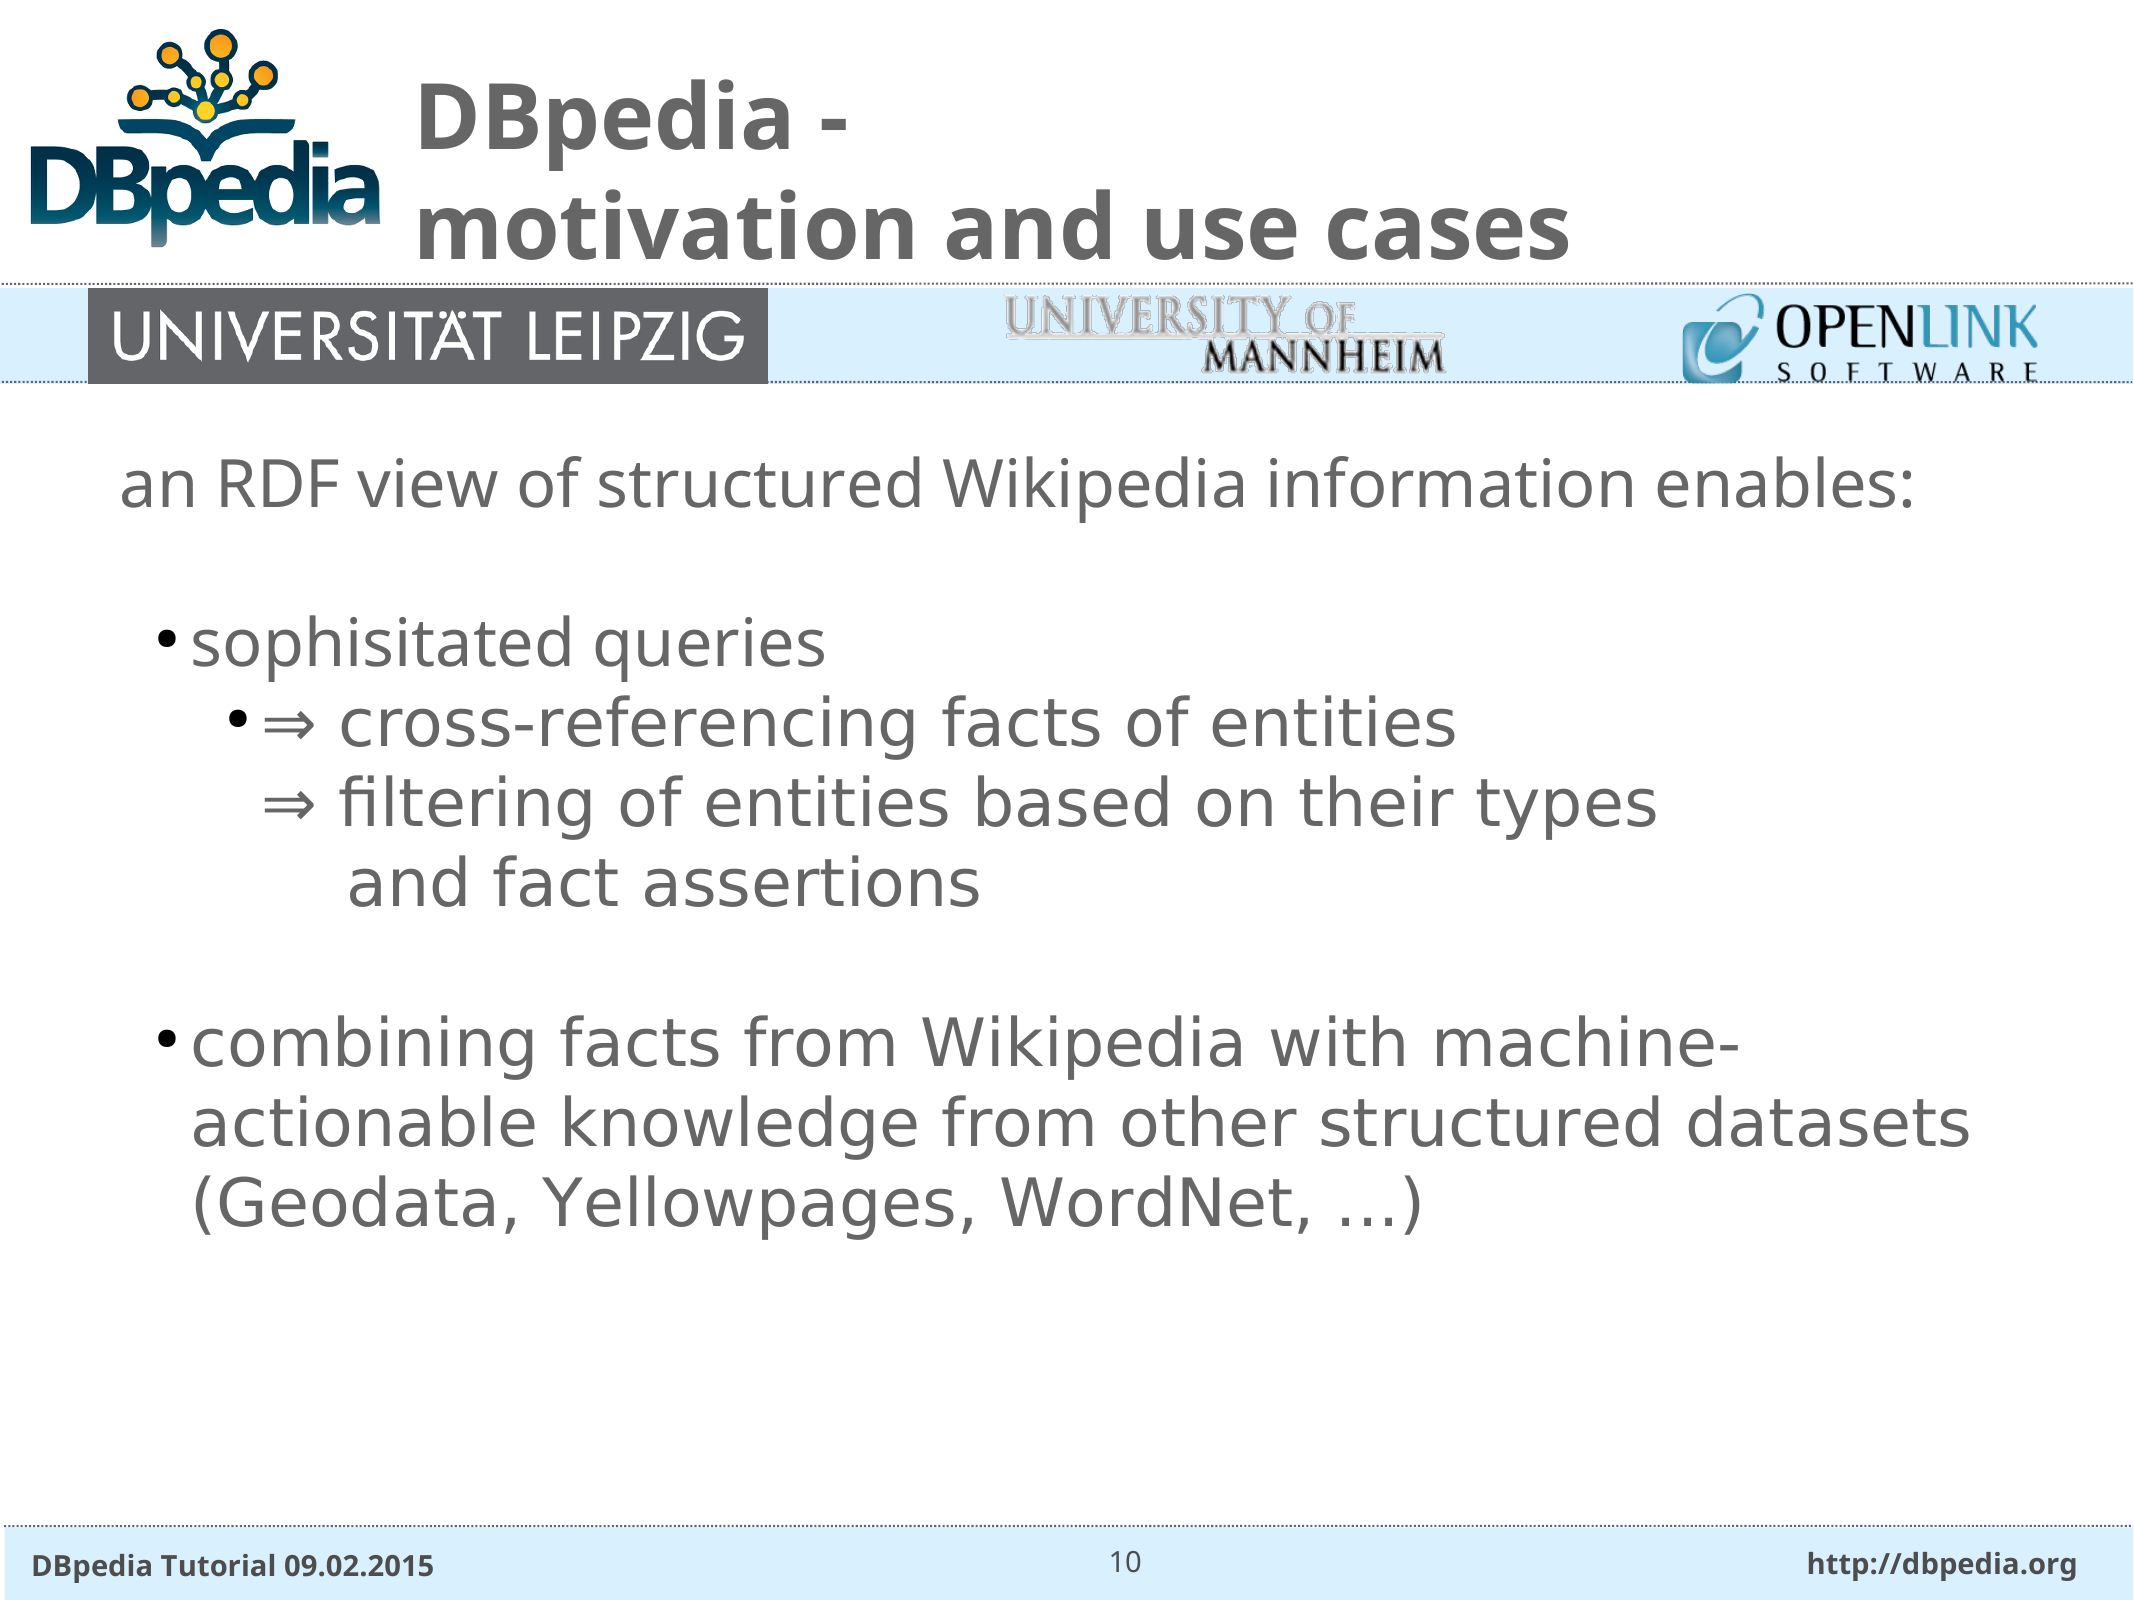

# DBpedia - motivation and use cases
an RDF view of structured Wikipedia information enables:
sophisitated queries
⇒ cross-referencing facts of entities
⇒ filtering of entities based on their types
 and fact assertions
combining facts from Wikipedia with machine-actionable knowledge from other structured datasets
(Geodata, Yellowpages, WordNet, ...)